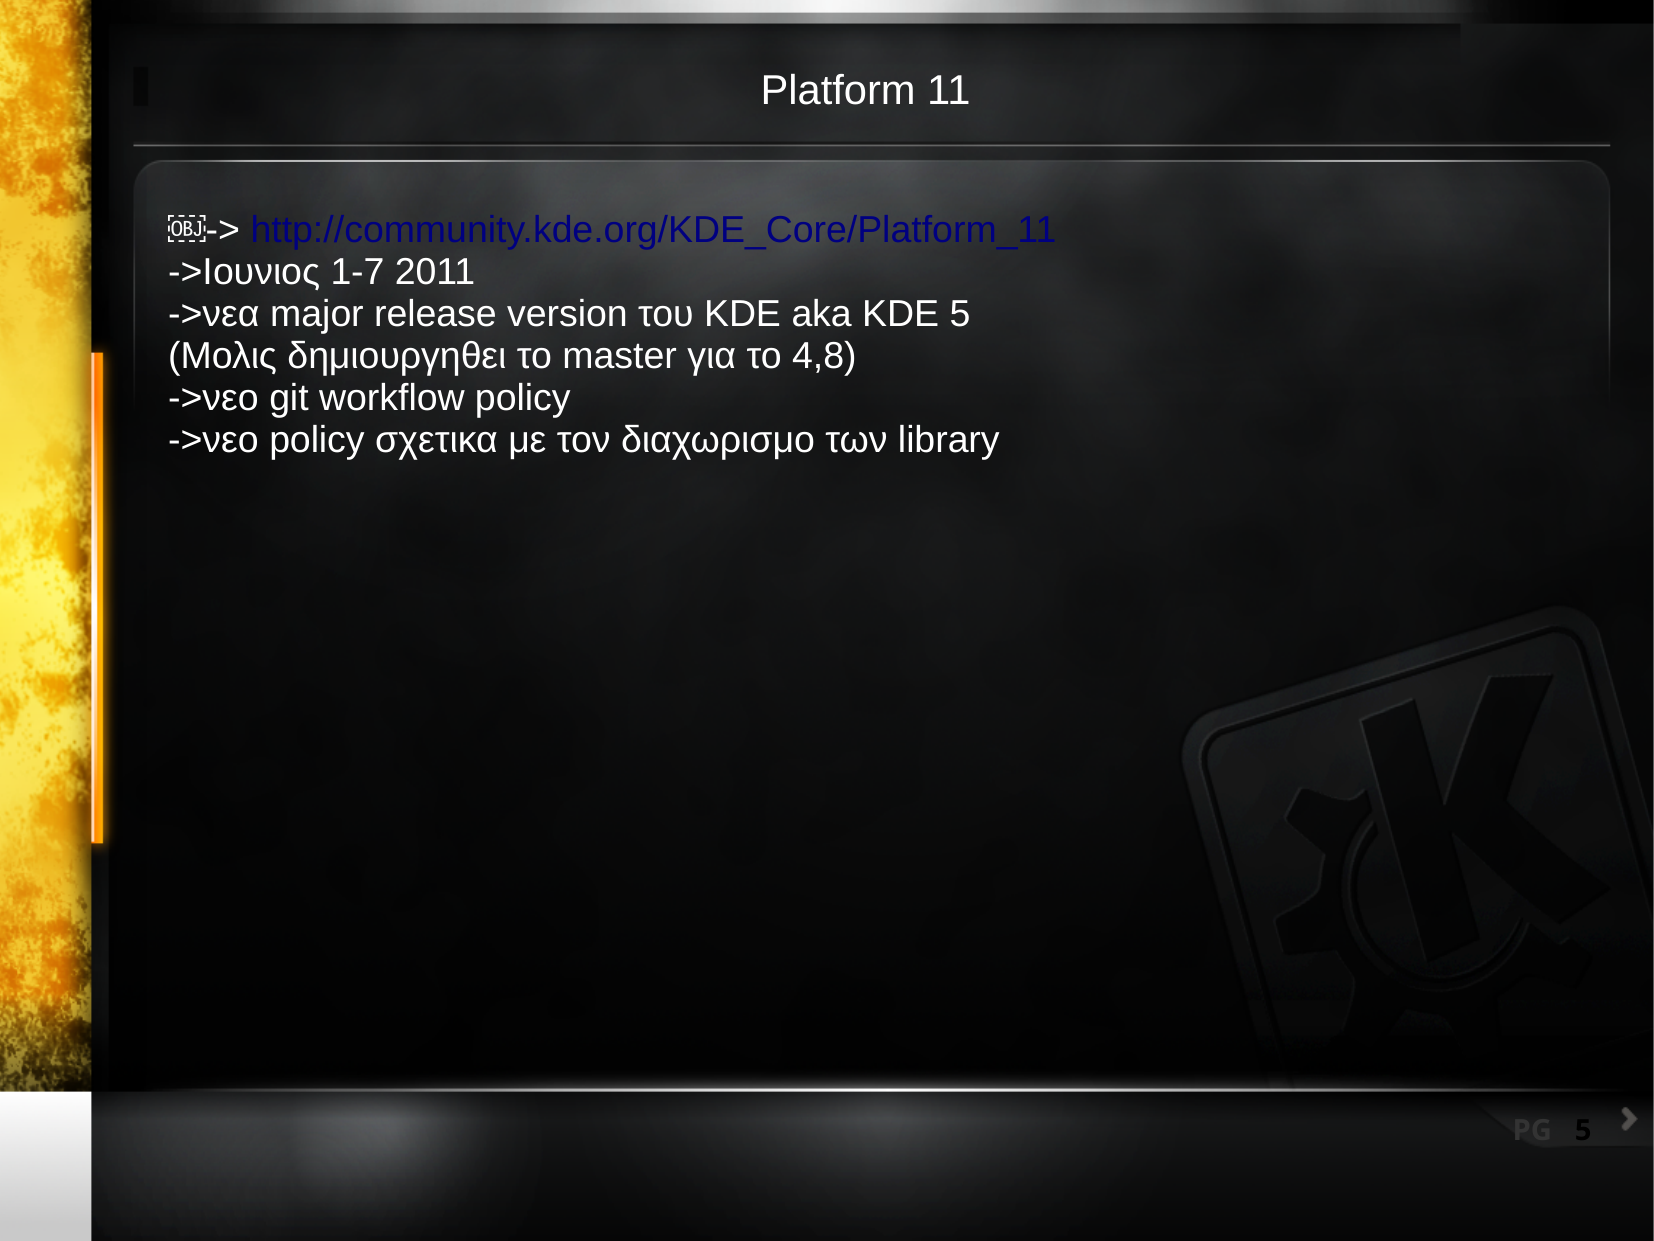

Platform 11
￼-> http://community.kde.org/KDE_Core/Platform_11
->Ιουνιος 1-7 2011
->νεα major release version του KDE aka KDE 5
(Μολις δημιουργηθει το master για το 4,8)
->νεο git workflow policy
->νεο policy σχετικα με τον διαχωρισμο των library